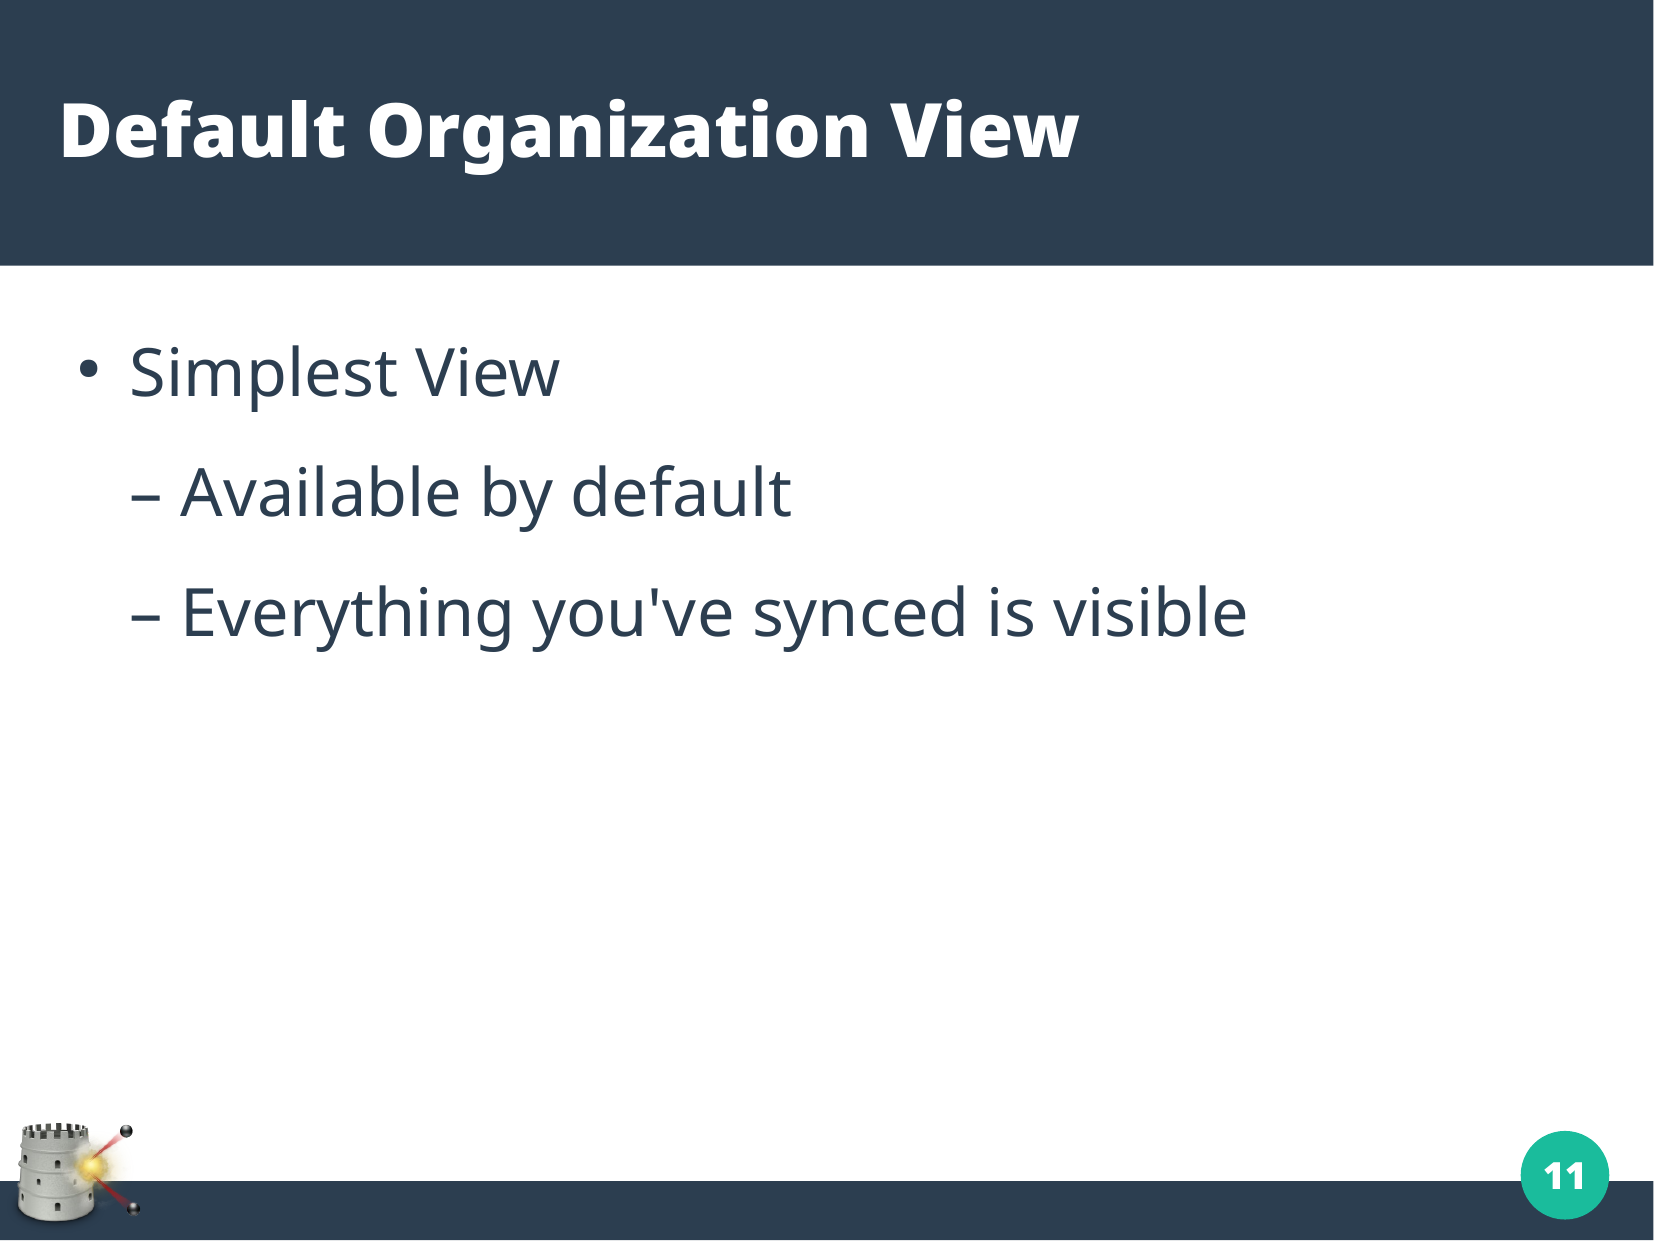

# Default Organization View
Simplest View
– Available by default
– Everything you've synced is visible
11